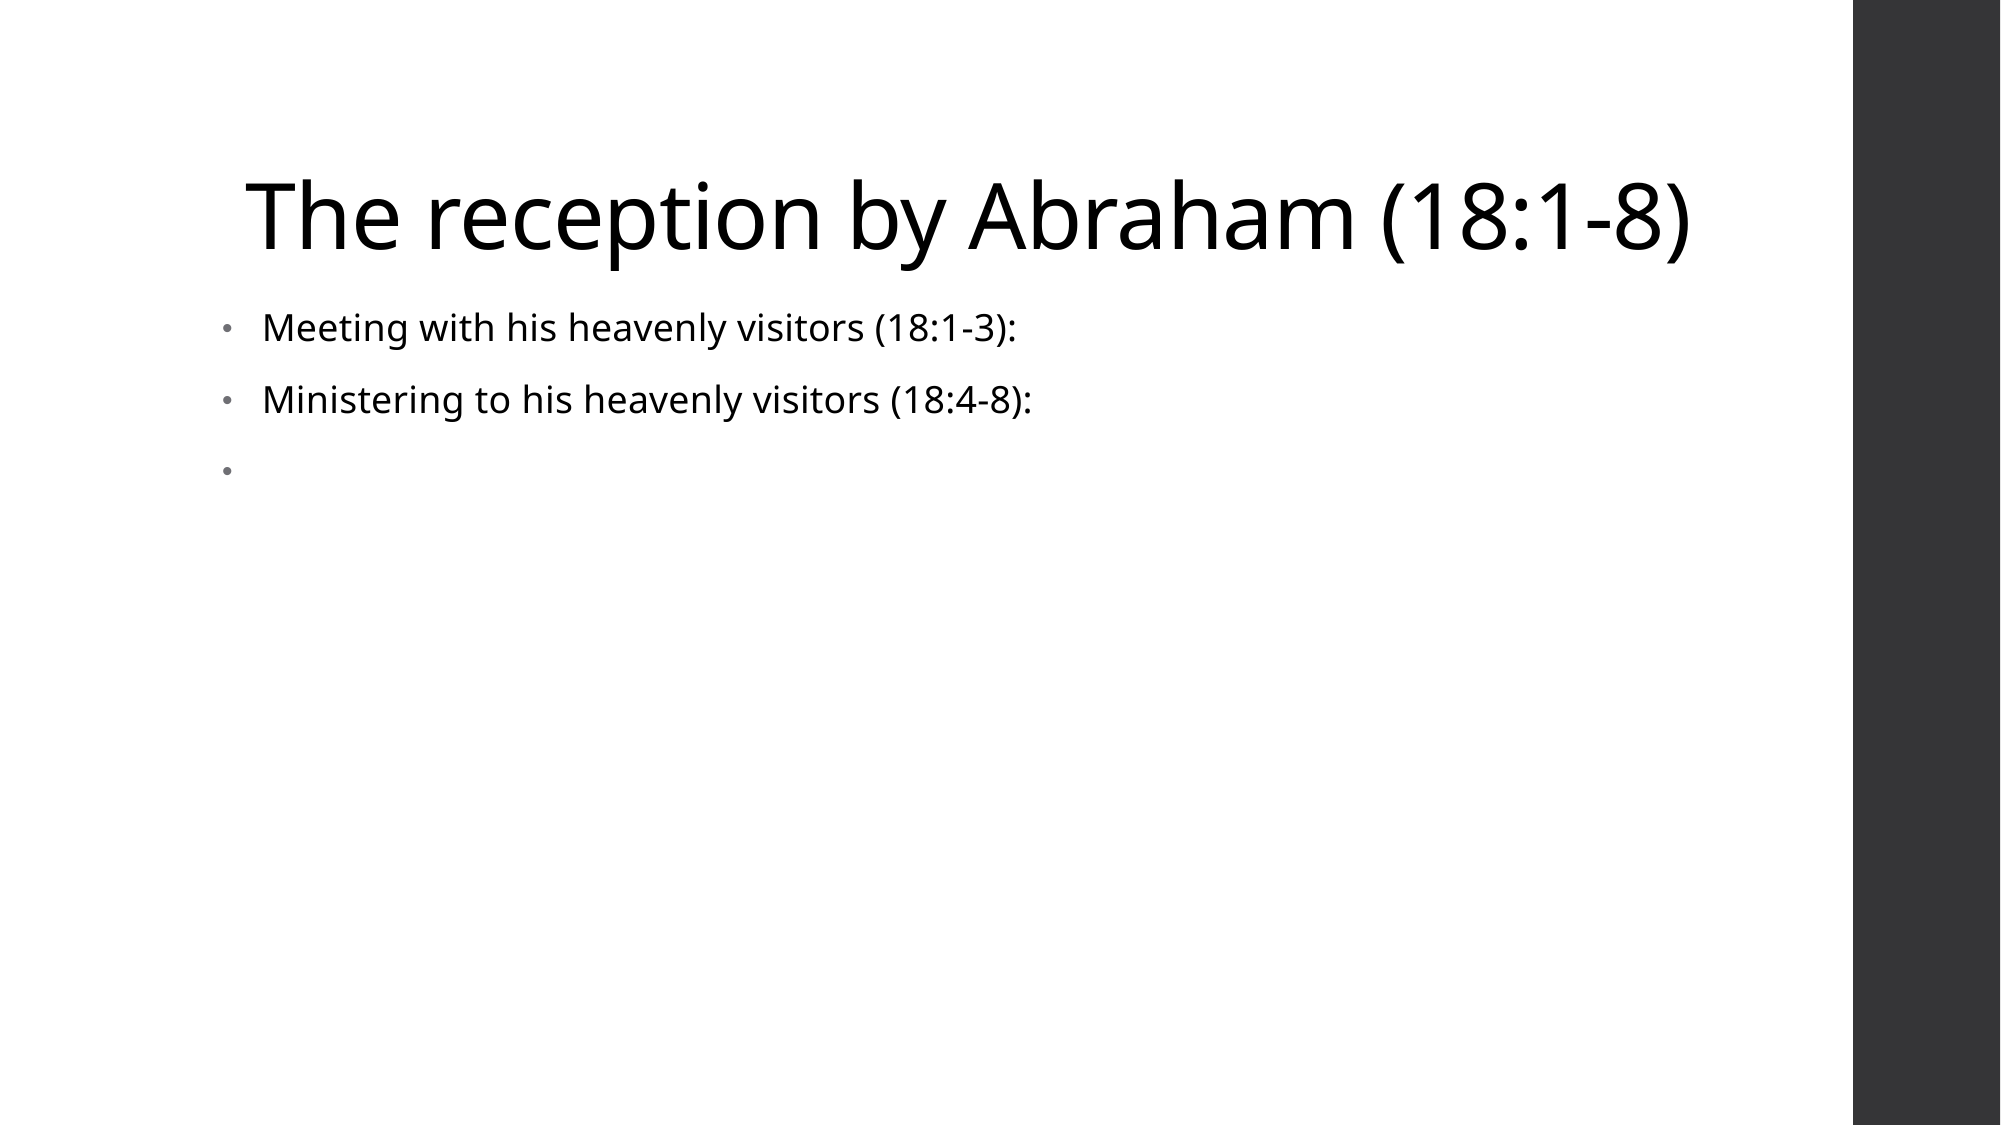

# The reception by Abraham (18:1-8)
 Meeting with his heavenly visitors (18:1-3):
 Ministering to his heavenly visitors (18:4-8):